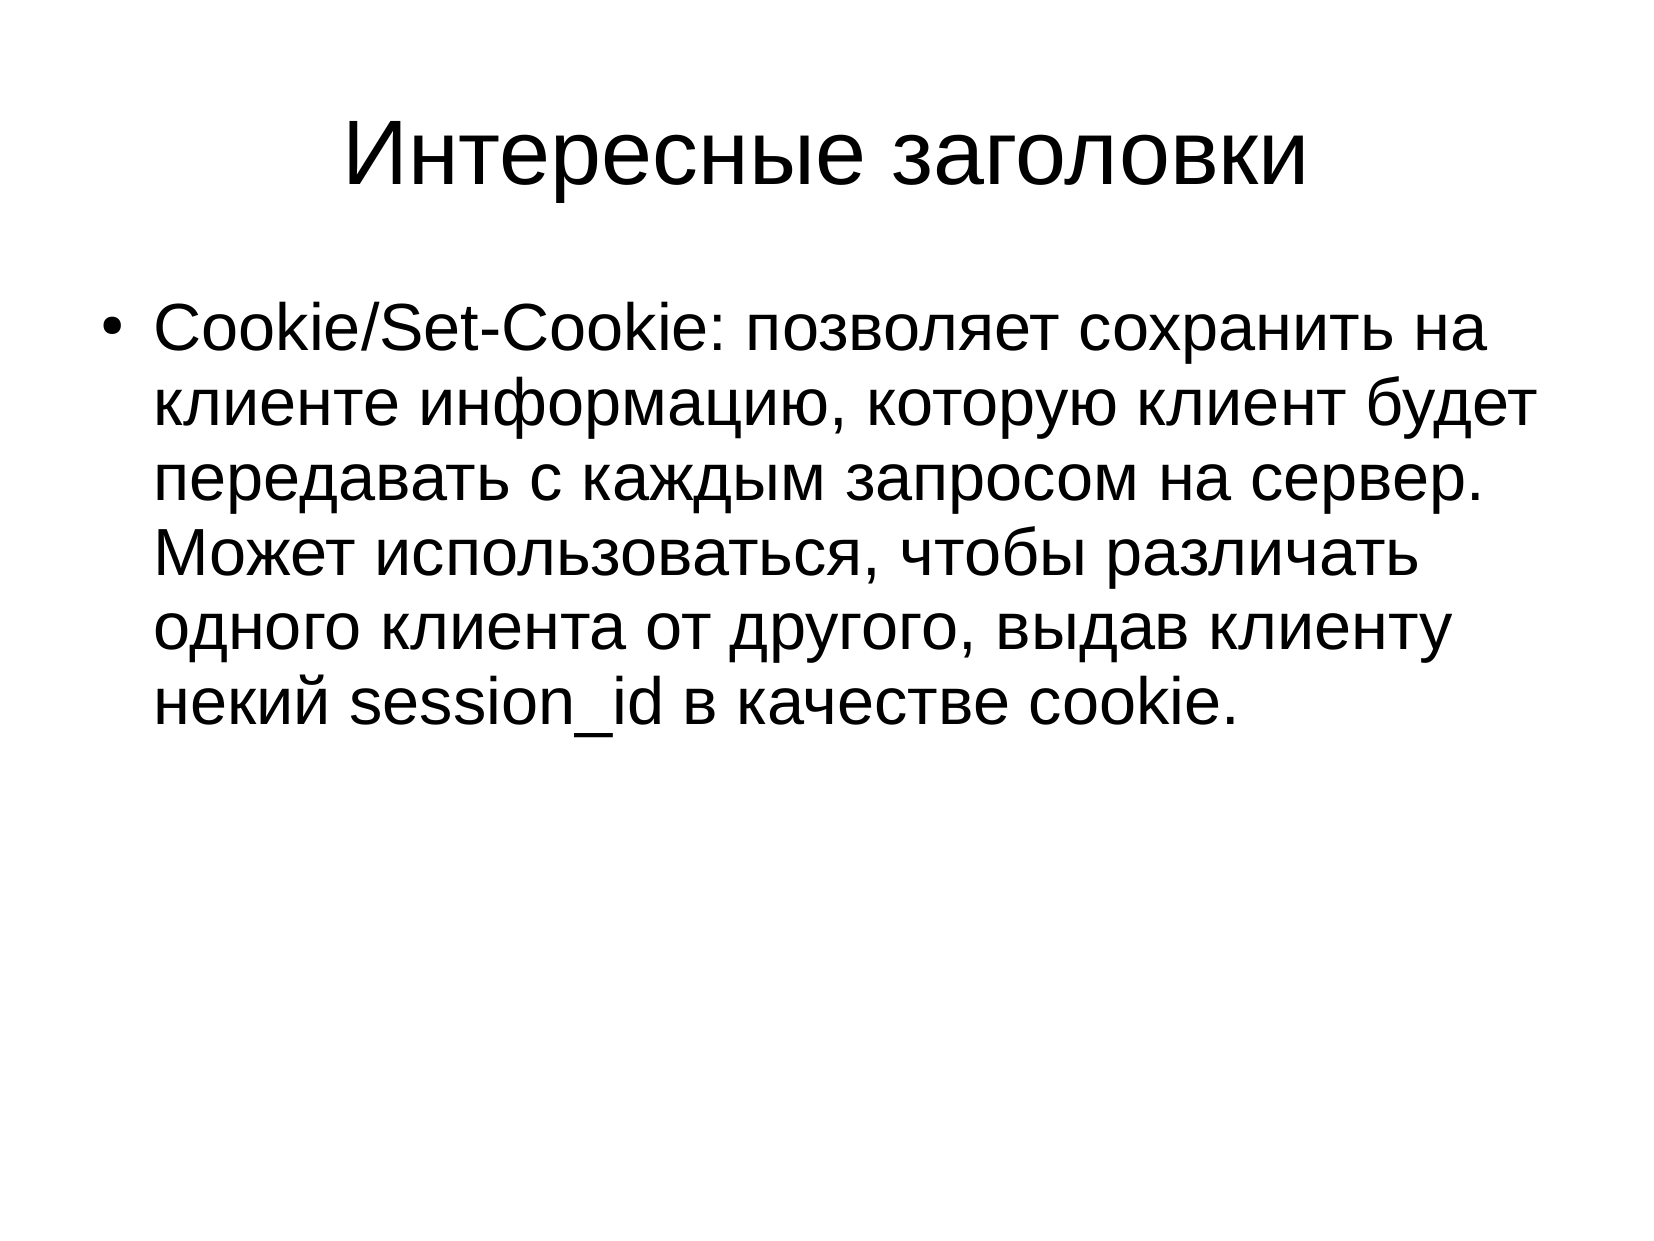

# Интересные заголовки
Cookie/Set-Cookie: позволяет сохранить на клиенте информацию, которую клиент будет передавать с каждым запросом на сервер.
Может использоваться, чтобы различать одного клиента от другого, выдав клиенту некий session_id в качестве cookie.